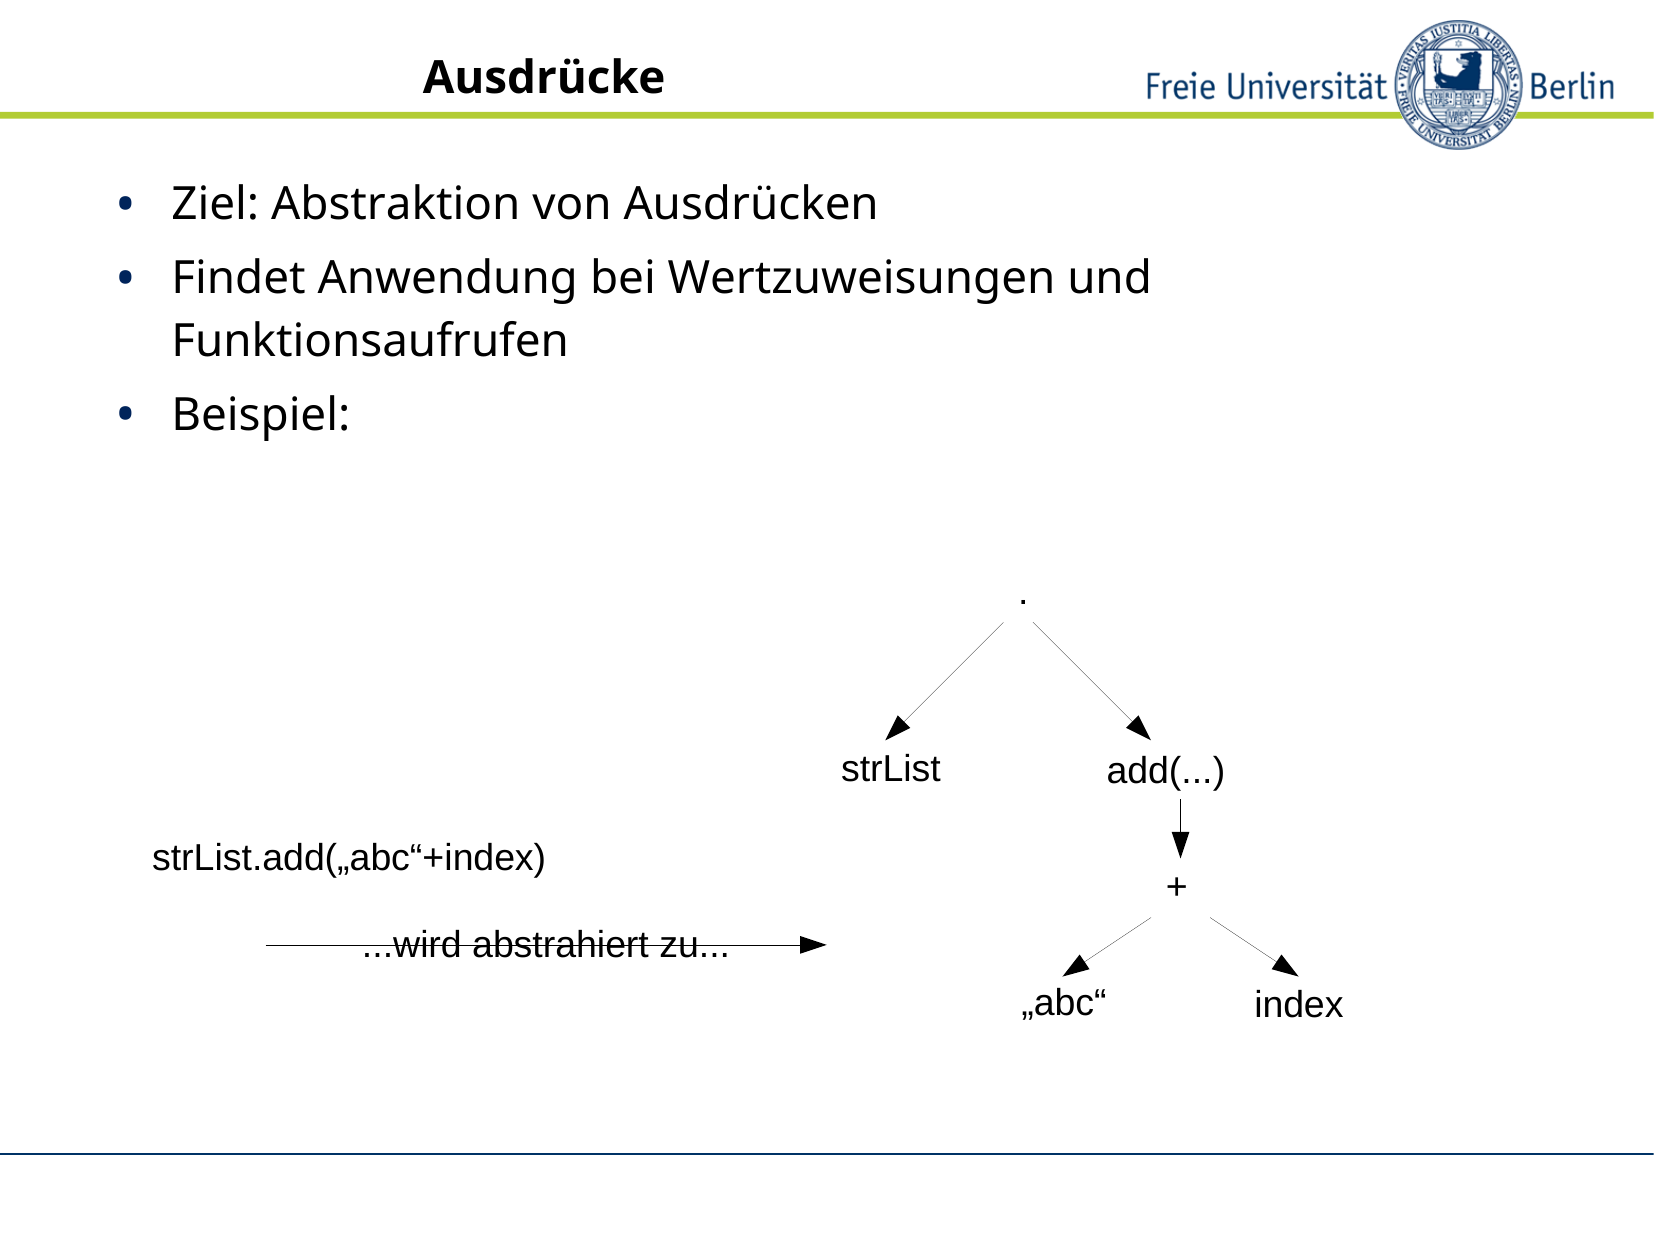

# Ausdrücke
Ziel: Abstraktion von Ausdrücken
Findet Anwendung bei Wertzuweisungen und Funktionsaufrufen
Beispiel:
.
strList
add(...)
strList.add(„abc“+index)
+
...wird abstrahiert zu...
„abc“
index